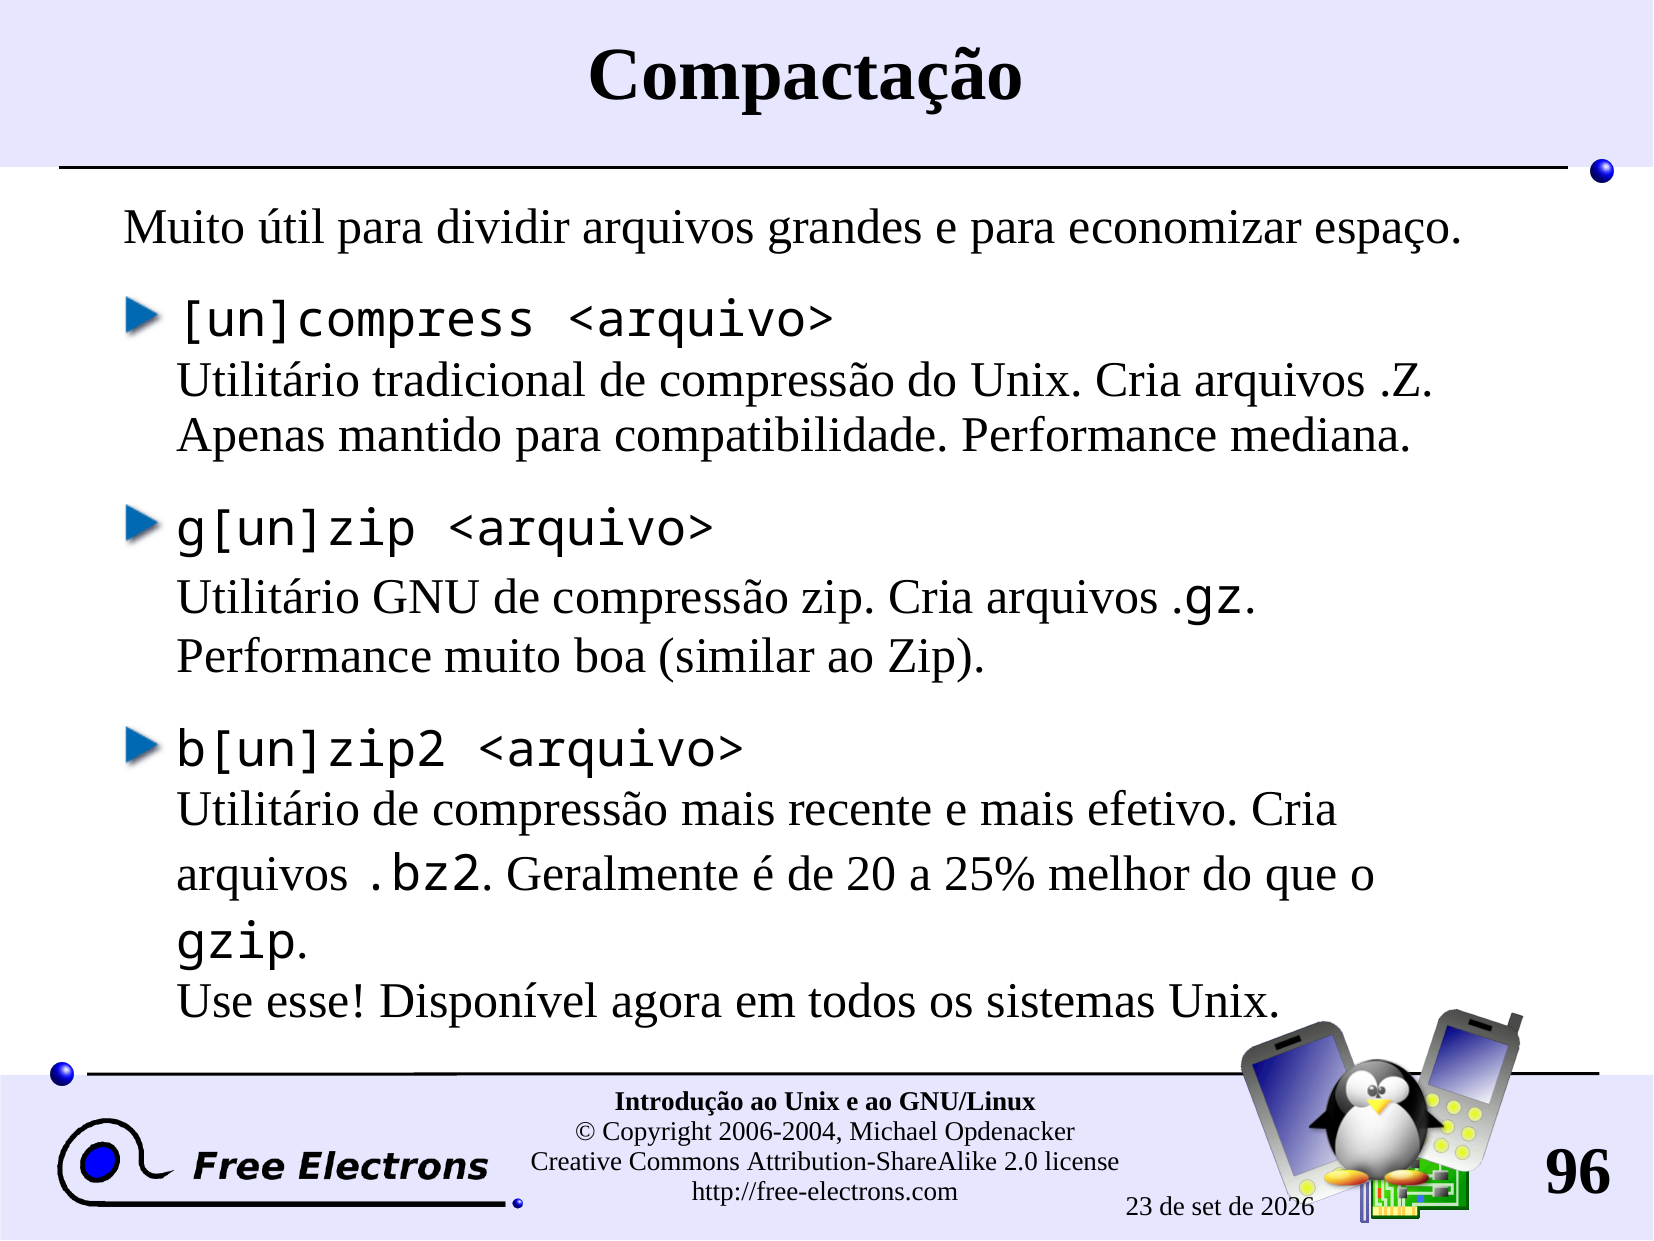

# Compactação
Muito útil para dividir arquivos grandes e para economizar espaço.
[un]compress <arquivo>
Utilitário tradicional de compressão do Unix. Cria arquivos .Z. Apenas mantido para compatibilidade. Performance mediana.
g[un]zip <arquivo>
Utilitário GNU de compressão zip. Cria arquivos .gz.
Performance muito boa (similar ao Zip).
b[un]zip2 <arquivo>
Utilitário de compressão mais recente e mais efetivo. Cria arquivos .bz2. Geralmente é de 20 a 25% melhor do que o gzip.
Use esse! Disponível agora em todos os sistemas Unix.